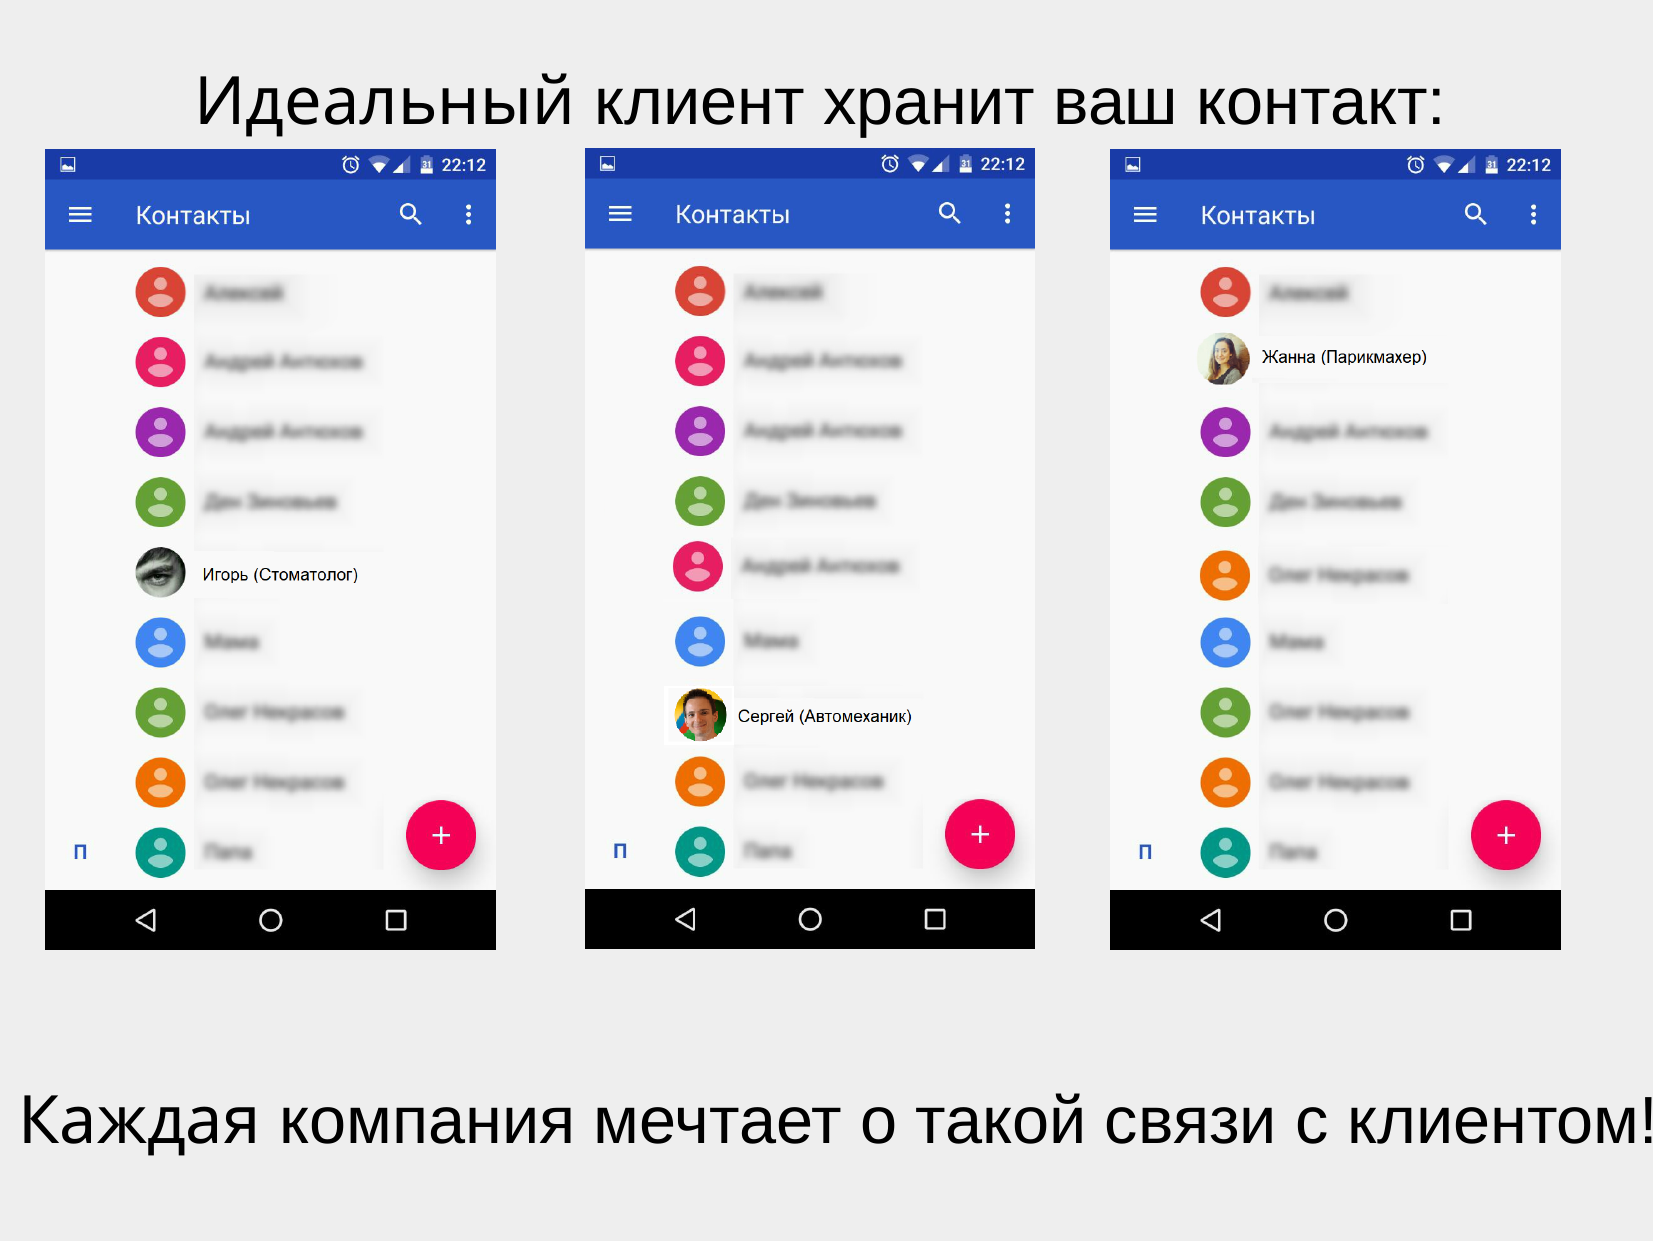

Идеальный клиент хранит ваш контакт:
Каждая компания мечтает о такой связи с клиентом!